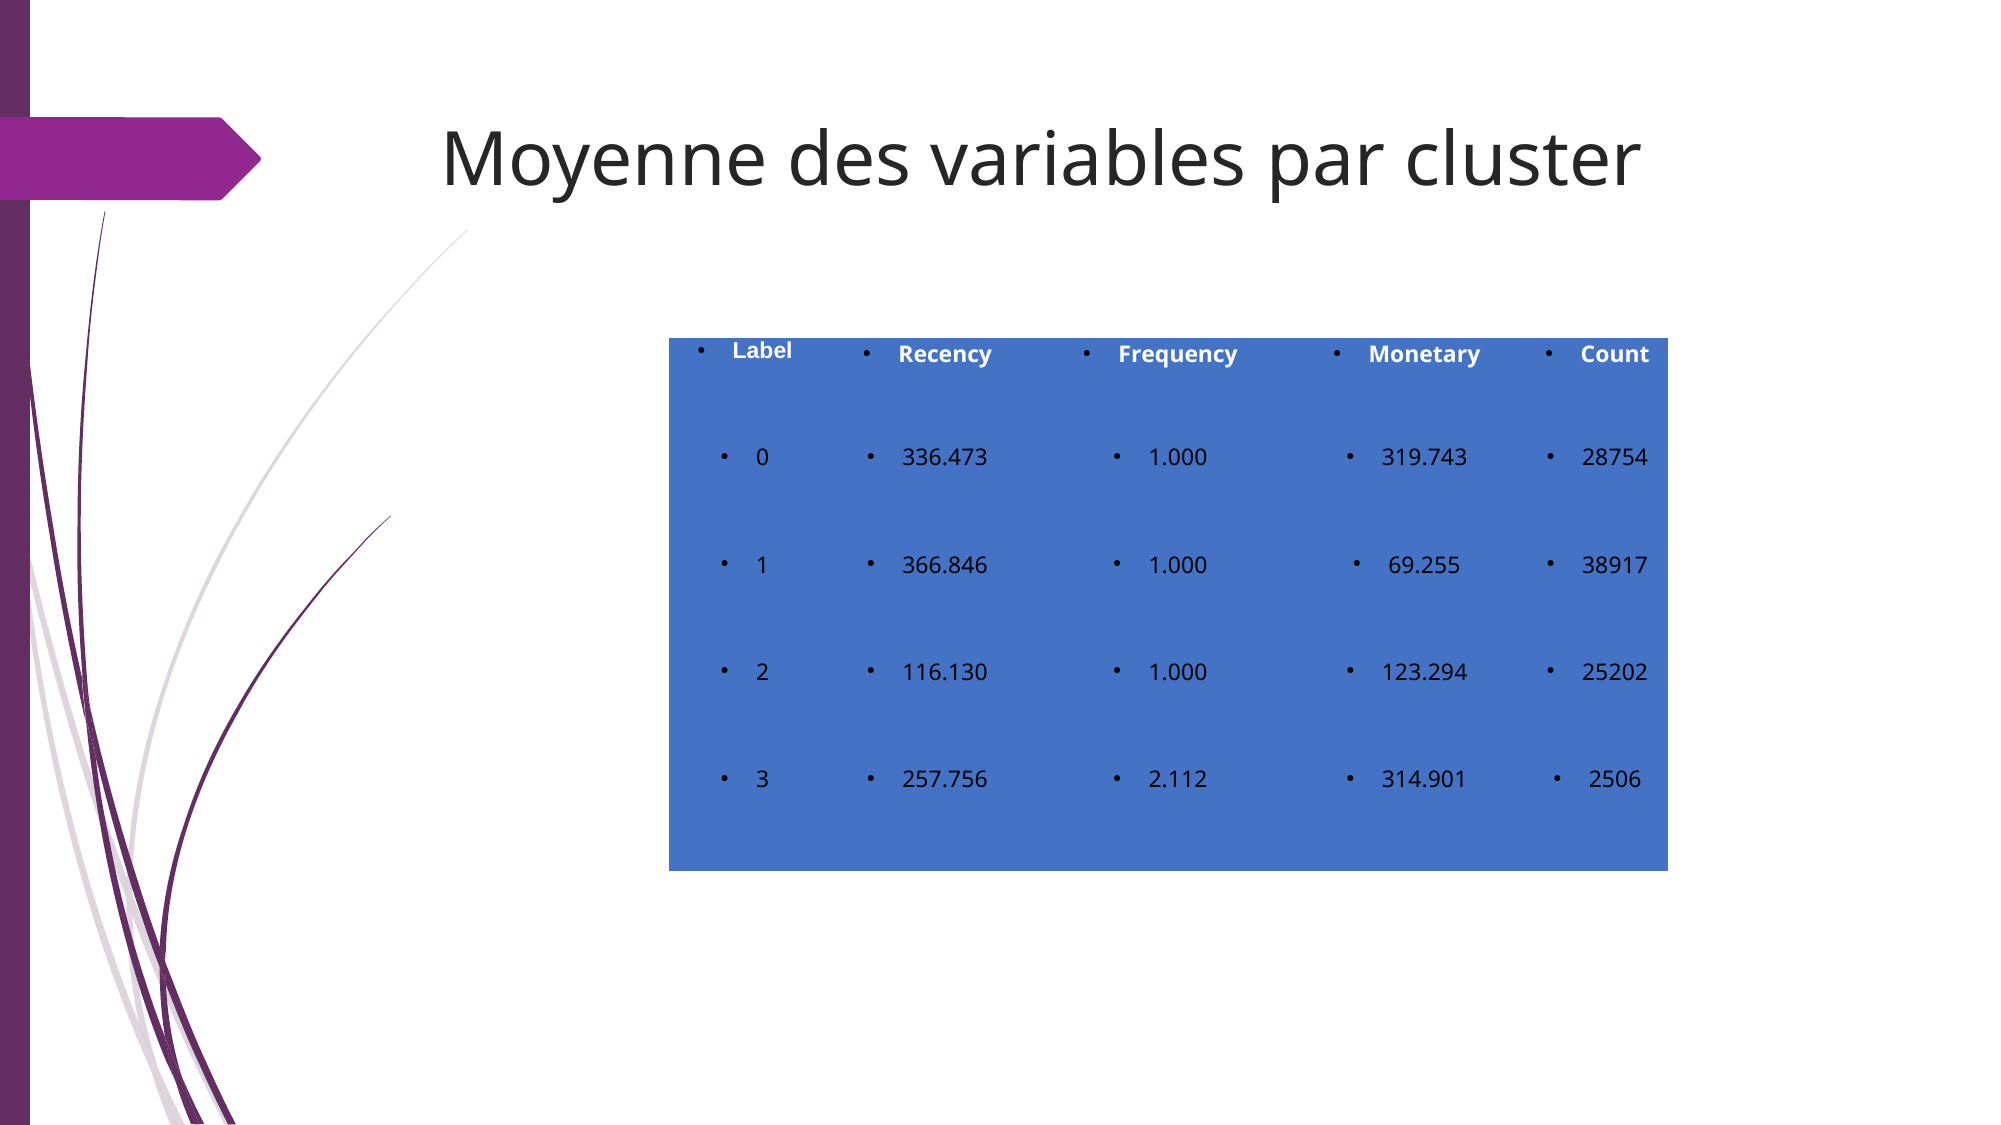

# Moyenne des variables par cluster
| Label | Recency | Frequency | Monetary | Count |
| --- | --- | --- | --- | --- |
| 0 | 336.473 | 1.000 | 319.743 | 28754 |
| 1 | 366.846 | 1.000 | 69.255 | 38917 |
| 2 | 116.130 | 1.000 | 123.294 | 25202 |
| 3 | 257.756 | 2.112 | 314.901 | 2506 |